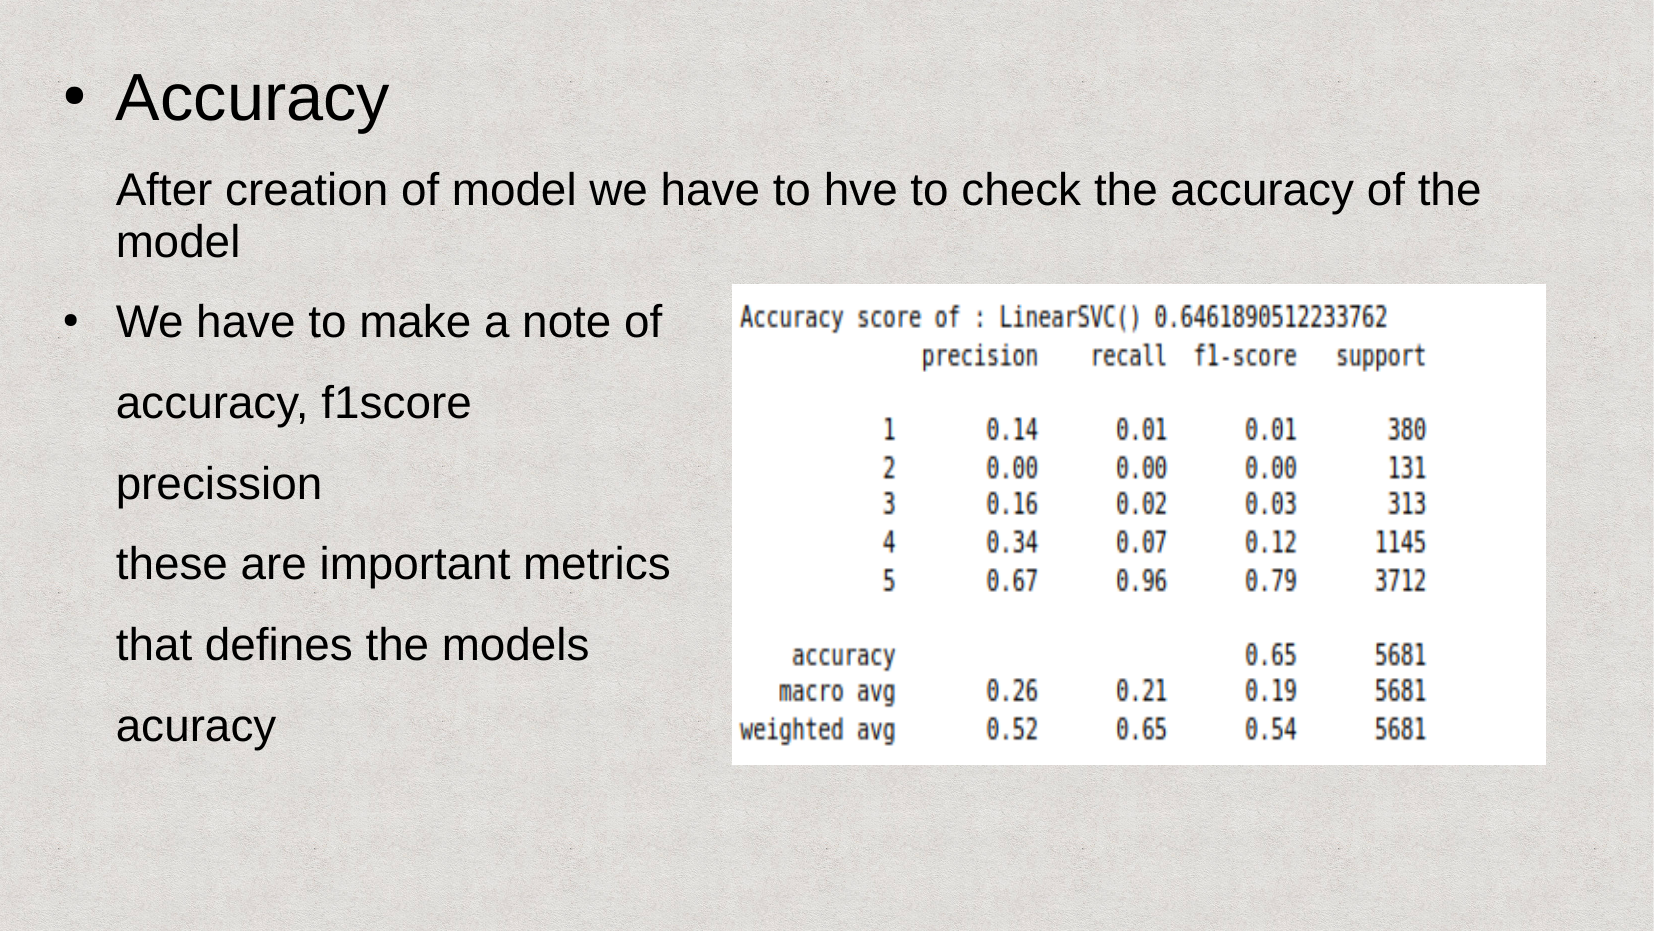

# Accuracy
After creation of model we have to hve to check the accuracy of the model
We have to make a note of
accuracy, f1score
precission
these are important metrics
that defines the models
acuracy